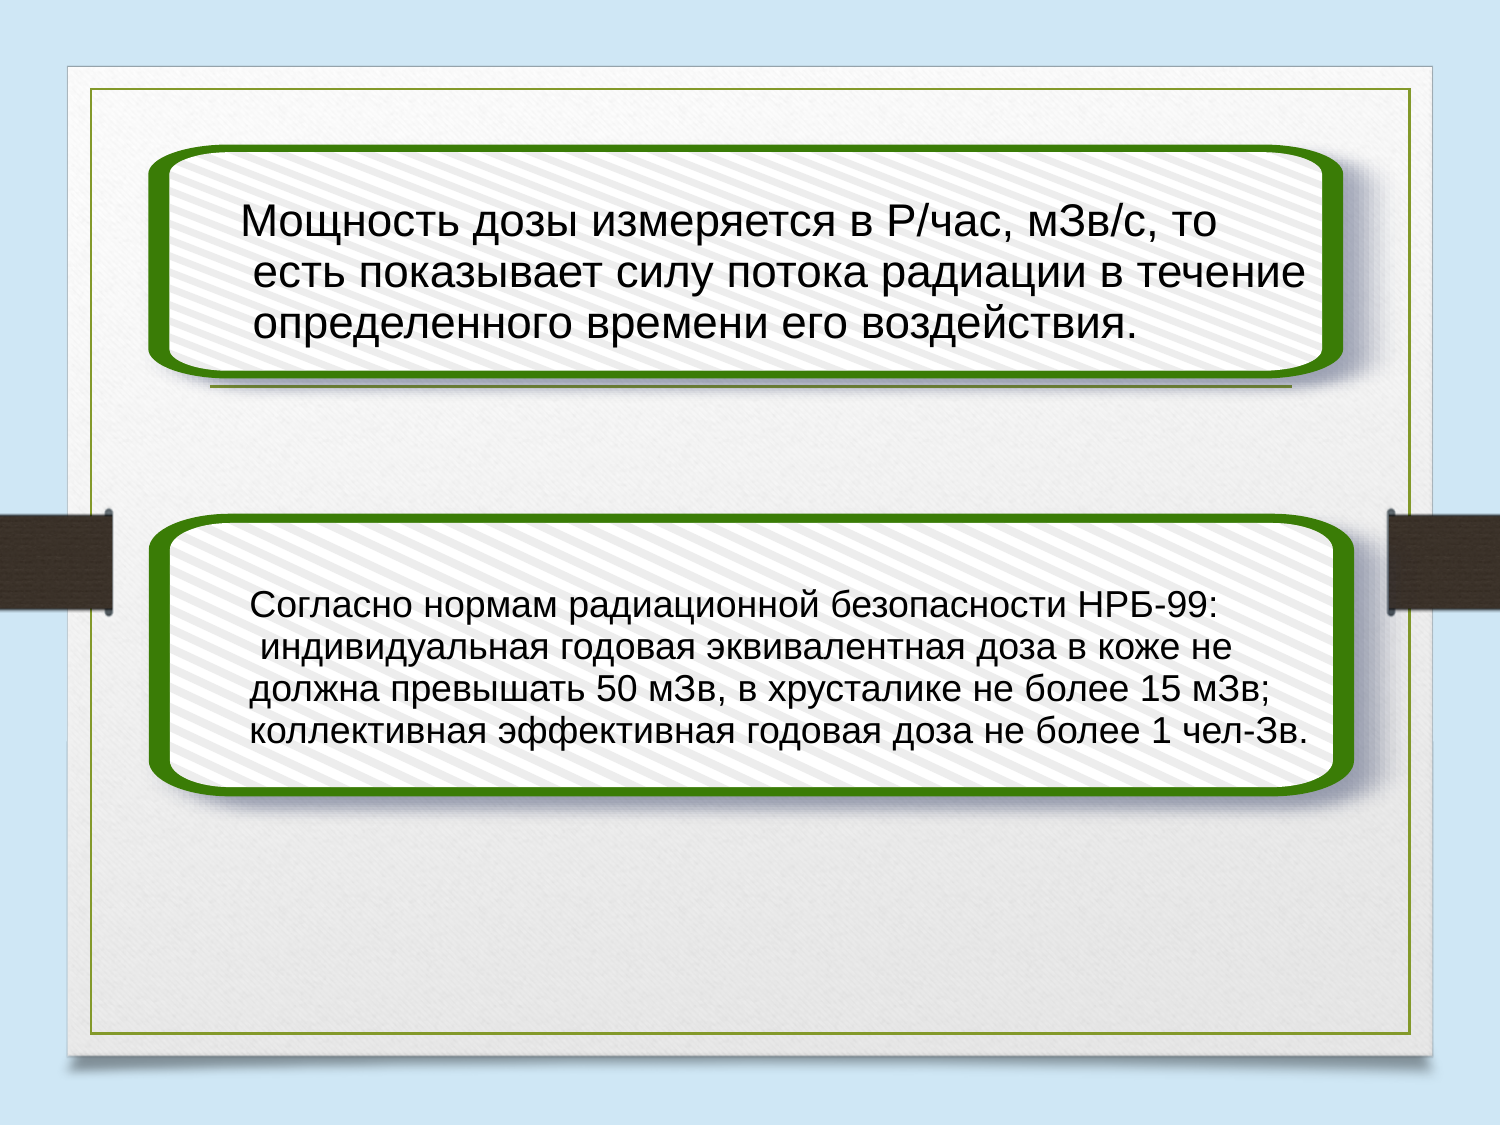

Мощность дозы измеряется в Р/час, мЗв/с, то
 есть показывает силу потока радиации в течение
 определенного времени его воздействия.
Согласно нормам радиационной безопасности НРБ-99:
 индивидуальная годовая эквивалентная доза в коже не
должна превышать 50 мЗв, в хрусталике не более 15 мЗв;
коллективная эффективная годовая доза не более 1 чел-Зв.